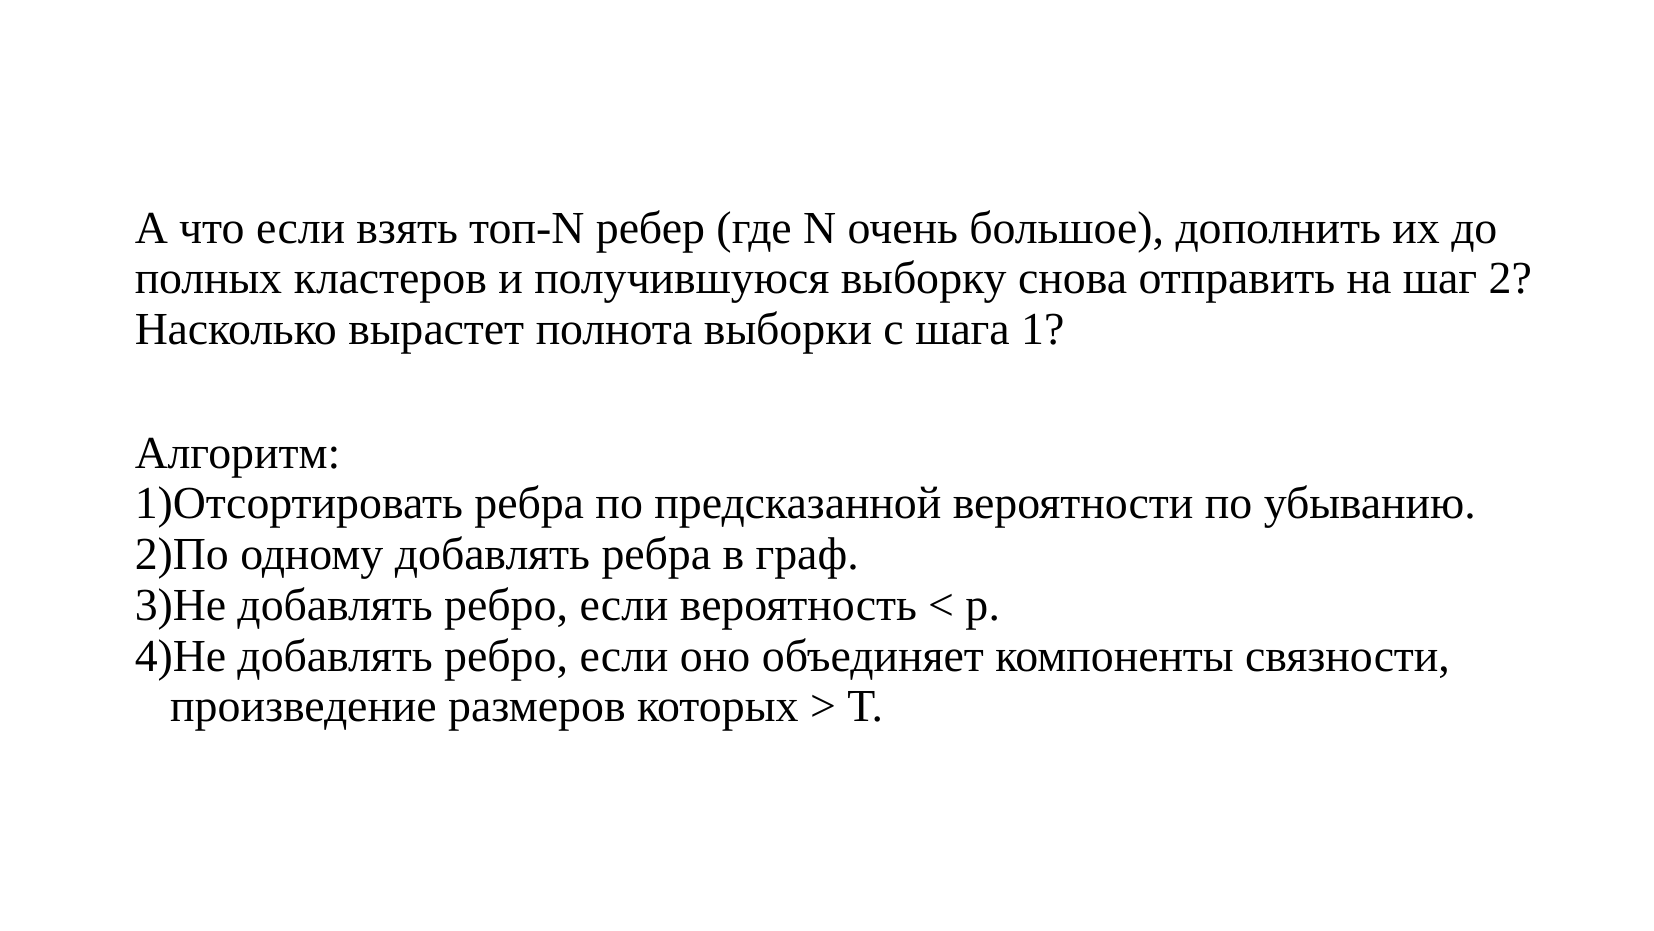

А что если взять топ-N ребер (где N очень большое), дополнить их до полных кластеров и получившуюся выборку снова отправить на шаг 2?
Насколько вырастет полнота выборки с шага 1?
Алгоритм:
Отсортировать ребра по предсказанной вероятности по убыванию.
По одному добавлять ребра в граф.
Не добавлять ребро, если вероятность < p.
Не добавлять ребро, если оно объединяет компоненты связности, произведение размеров которых > T.